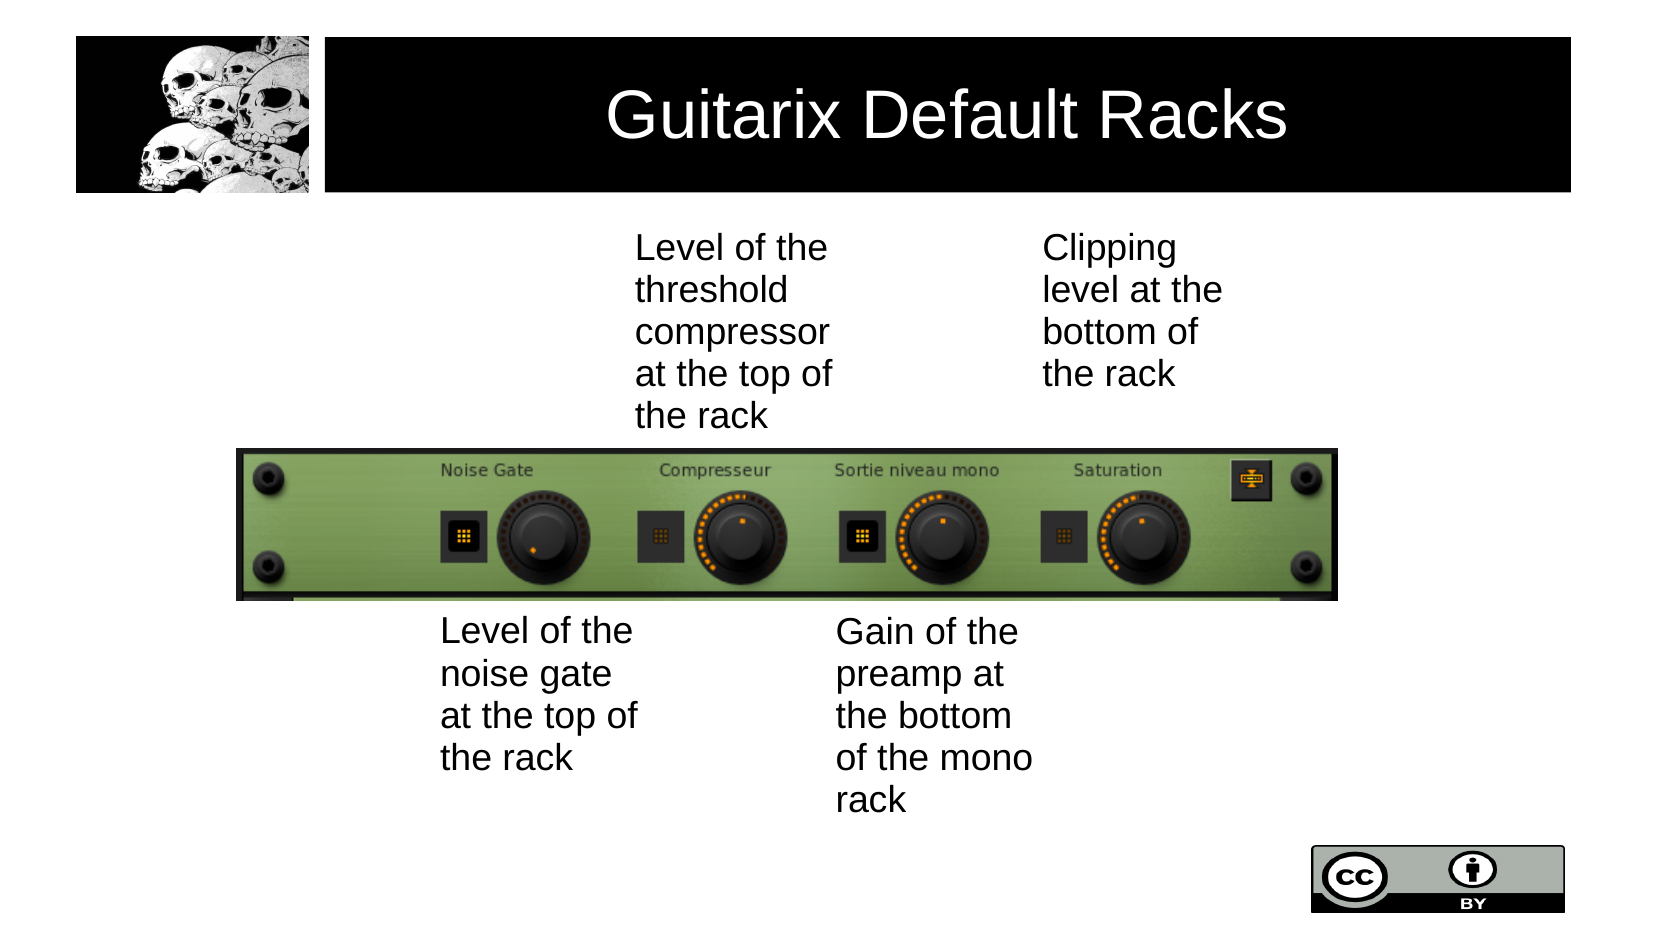

# Guitarix Default Racks
Level of the threshold compressor at the top of the rack
Clipping level at the bottom of the rack
Level of the noise gate at the top of the rack
Gain of the preamp at the bottom of the mono rack